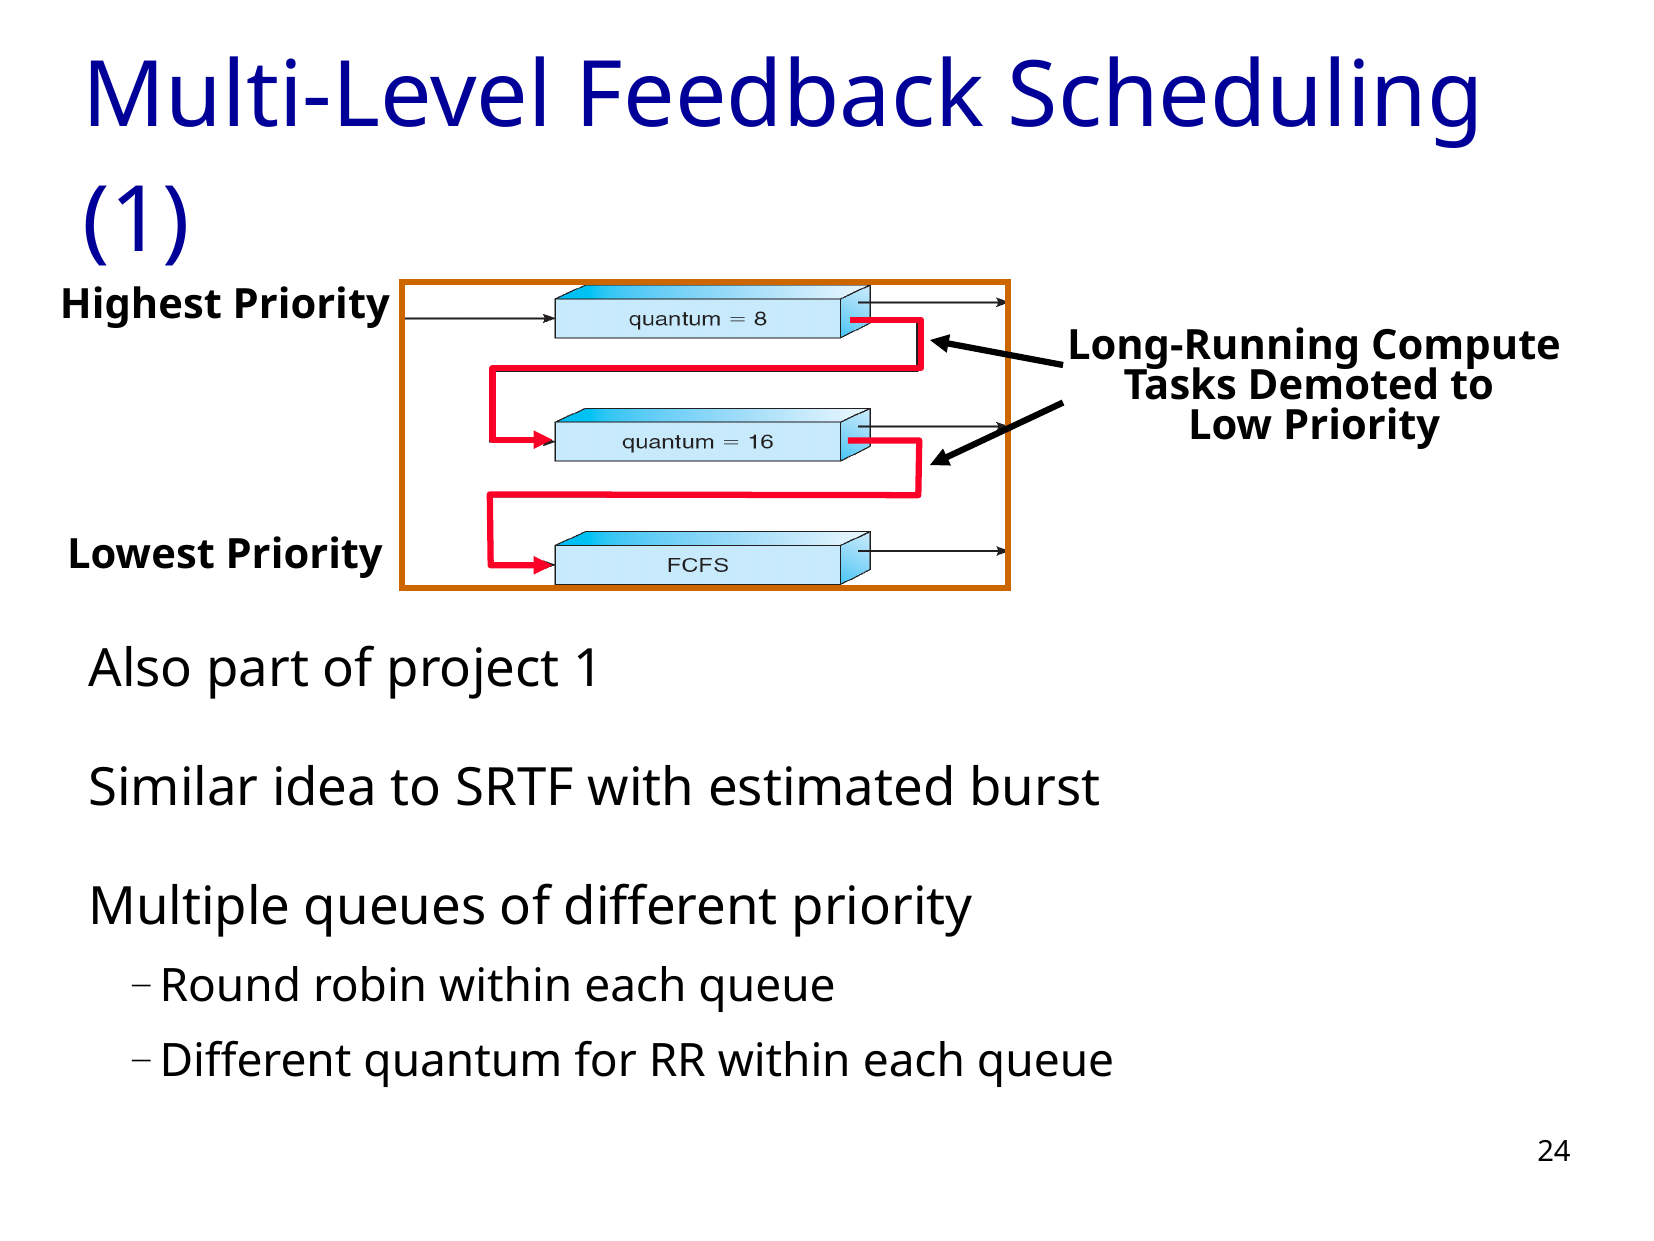

# Multi-Level Feedback Scheduling (1)
Highest Priority
Long-Running Compute
Tasks Demoted to
Low Priority
Lowest Priority
Also part of project 1
Similar idea to SRTF with estimated burst
Multiple queues of different priority
Round robin within each queue
Different quantum for RR within each queue
24